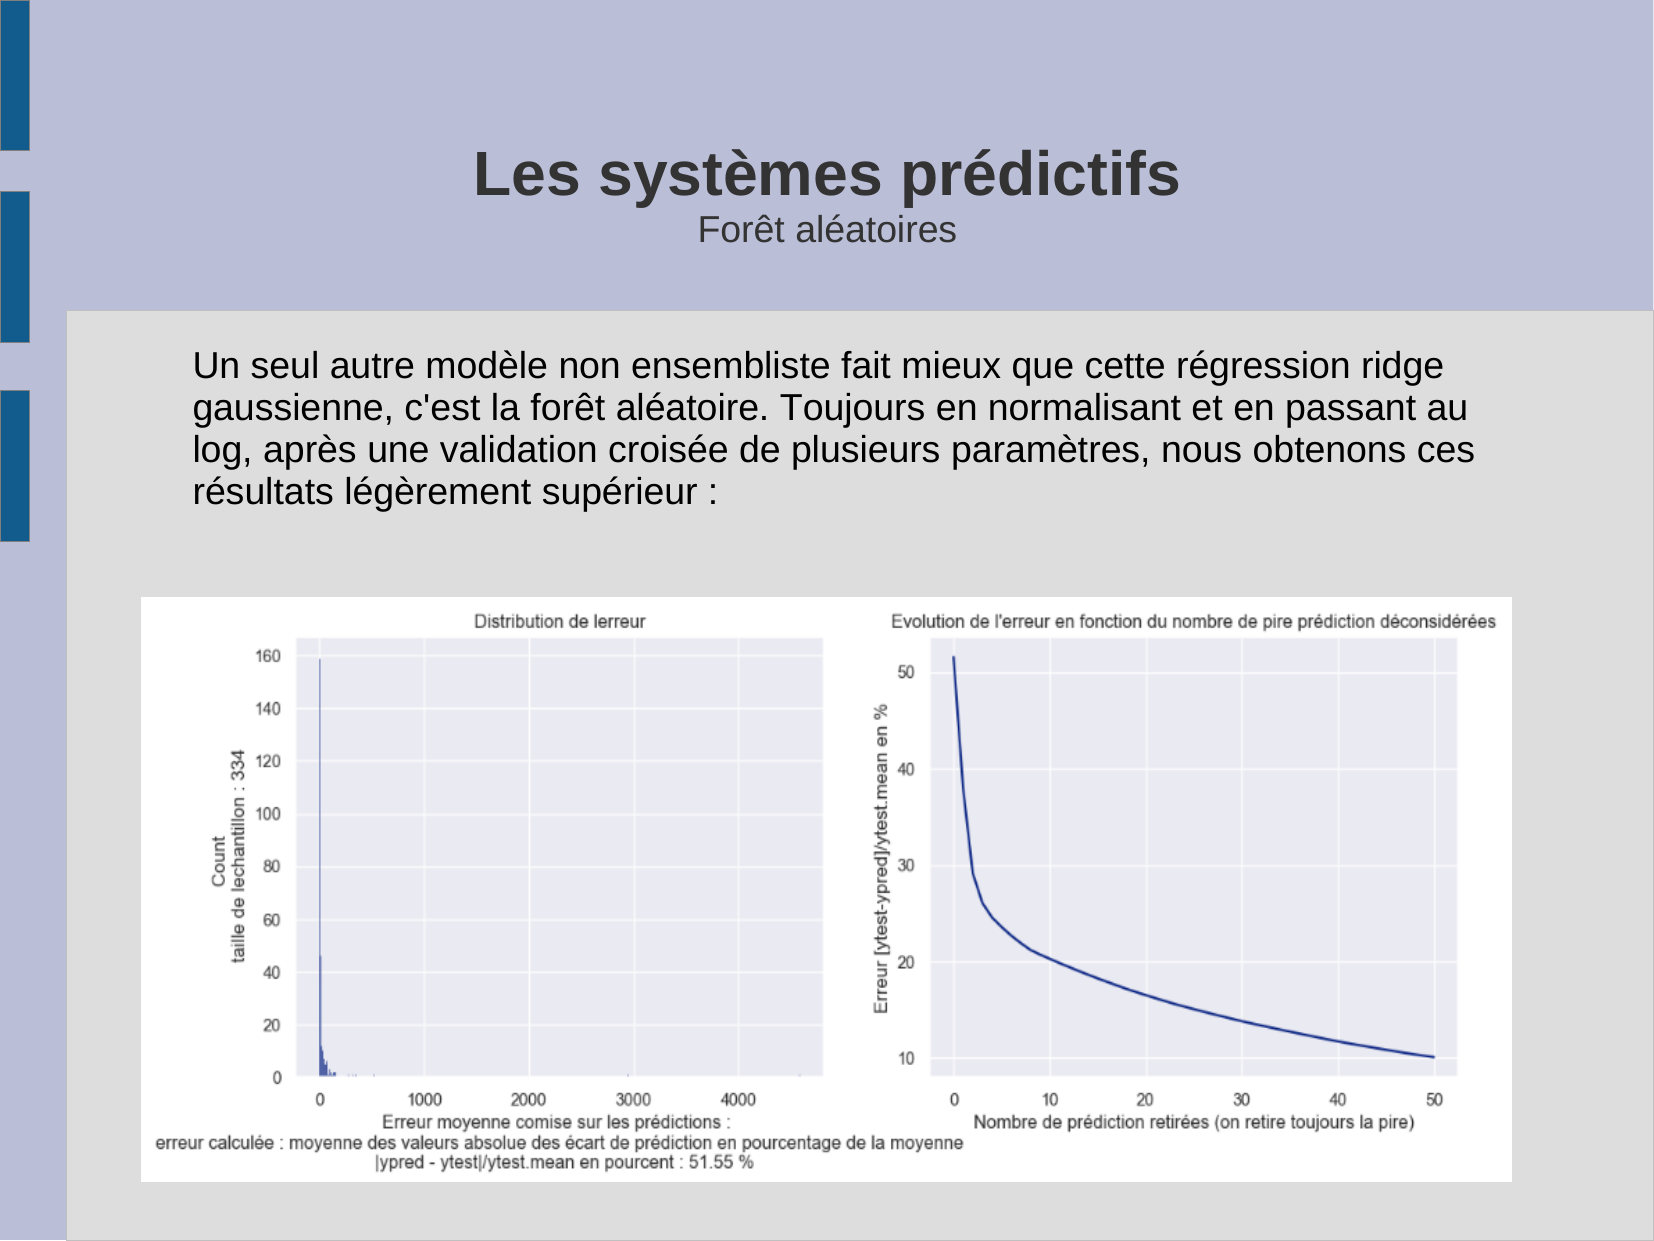

# Les systèmes prédictifs Forêt aléatoires
Un seul autre modèle non ensembliste fait mieux que cette régression ridge gaussienne, c'est la forêt aléatoire. Toujours en normalisant et en passant au log, après une validation croisée de plusieurs paramètres, nous obtenons ces résultats légèrement supérieur :